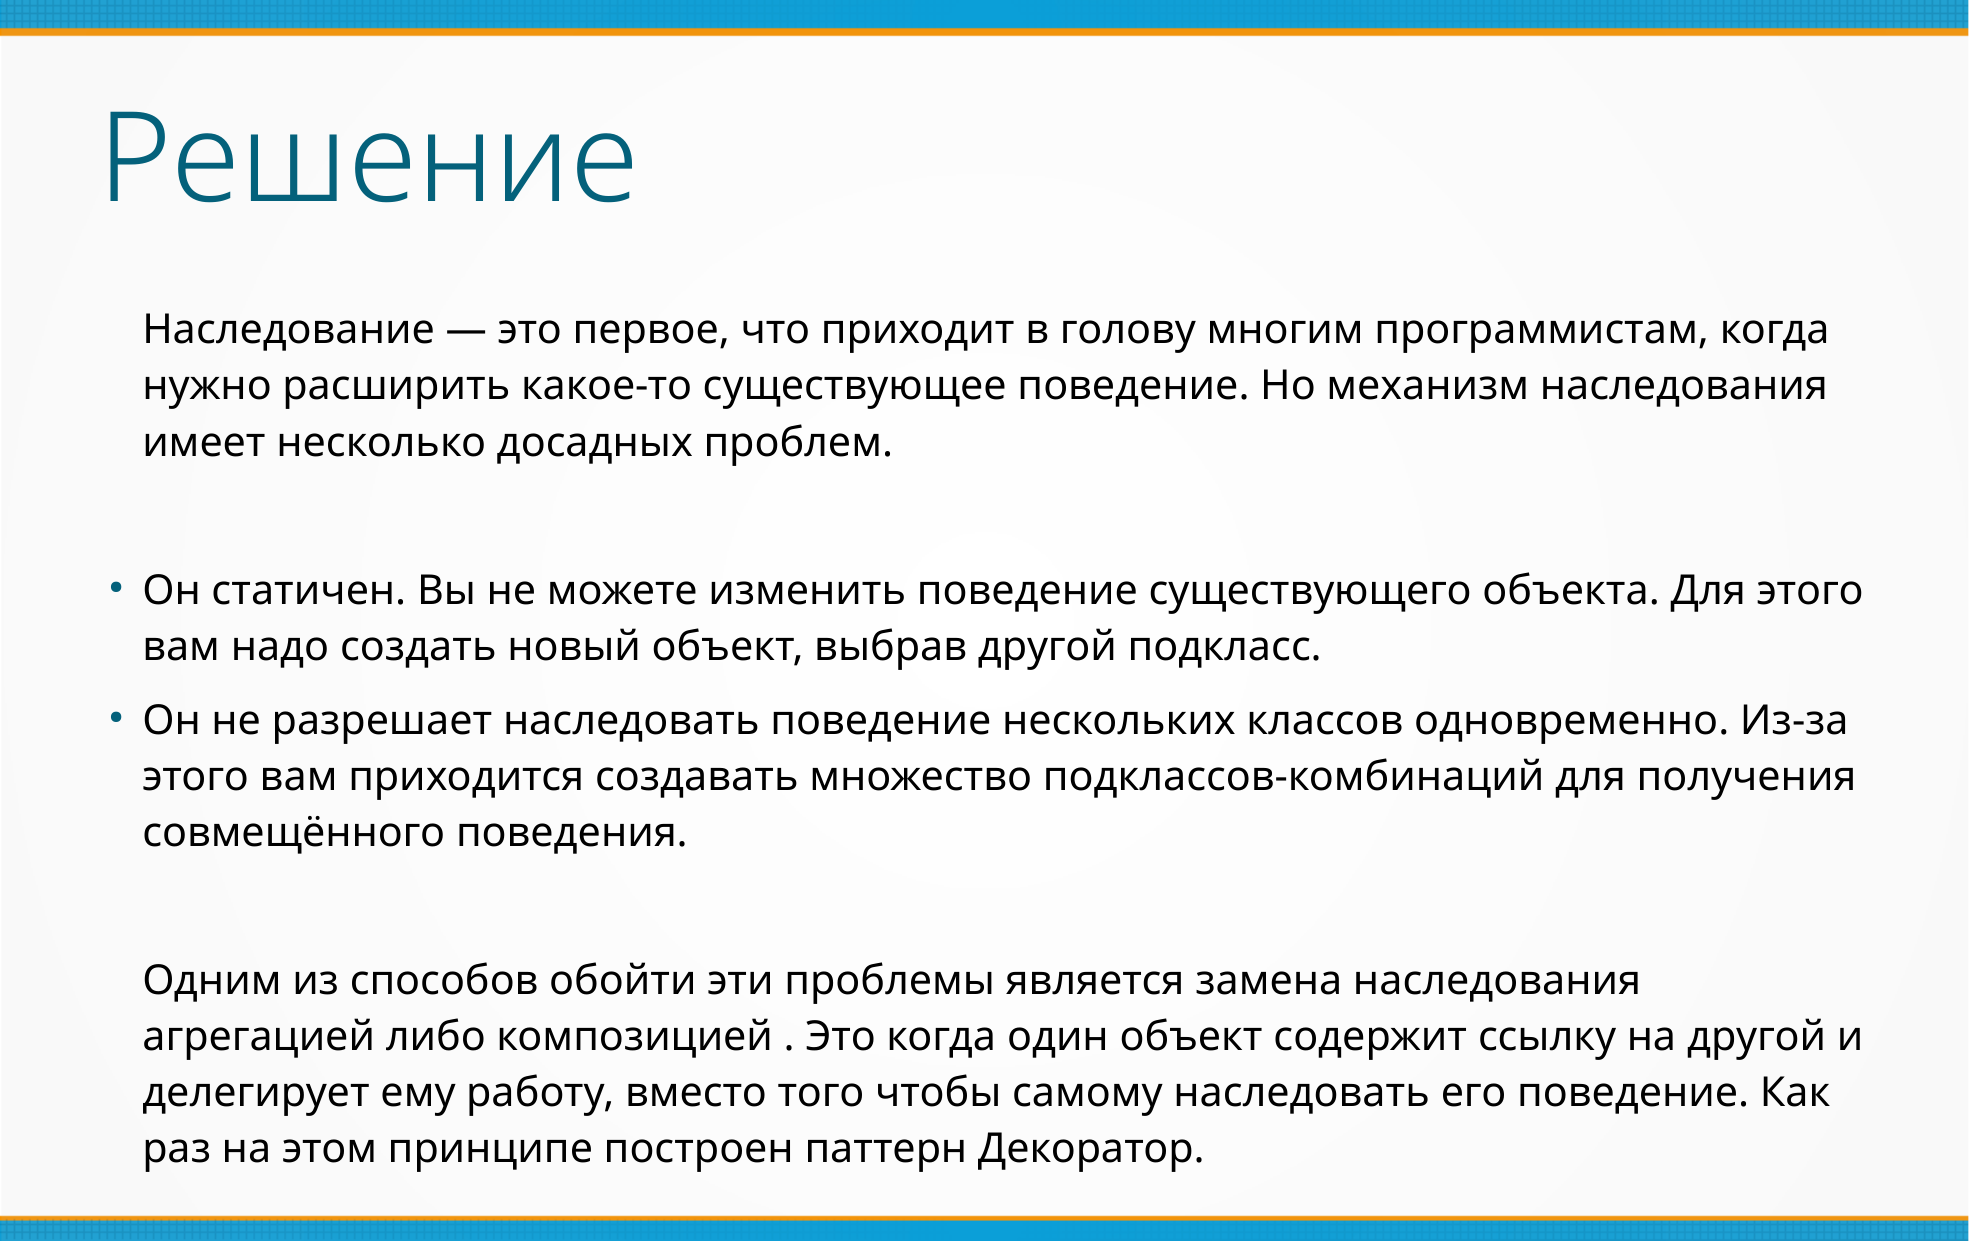

# Решение
Наследование — это первое, что приходит в голову многим программистам, когда нужно расширить какое-то существующее поведение. Но механизм наследования имеет несколько досадных проблем.
Он статичен. Вы не можете изменить поведение существующего объекта. Для этого вам надо создать новый объект, выбрав другой подкласс.
Он не разрешает наследовать поведение нескольких классов одновременно. Из-за этого вам приходится создавать множество подклассов-комбинаций для получения совмещённого поведения.
Одним из способов обойти эти проблемы является замена наследования агрегацией либо композицией . Это когда один объект содержит ссылку на другой и делегирует ему работу, вместо того чтобы самому наследовать его поведение. Как раз на этом принципе построен паттерн Декоратор.